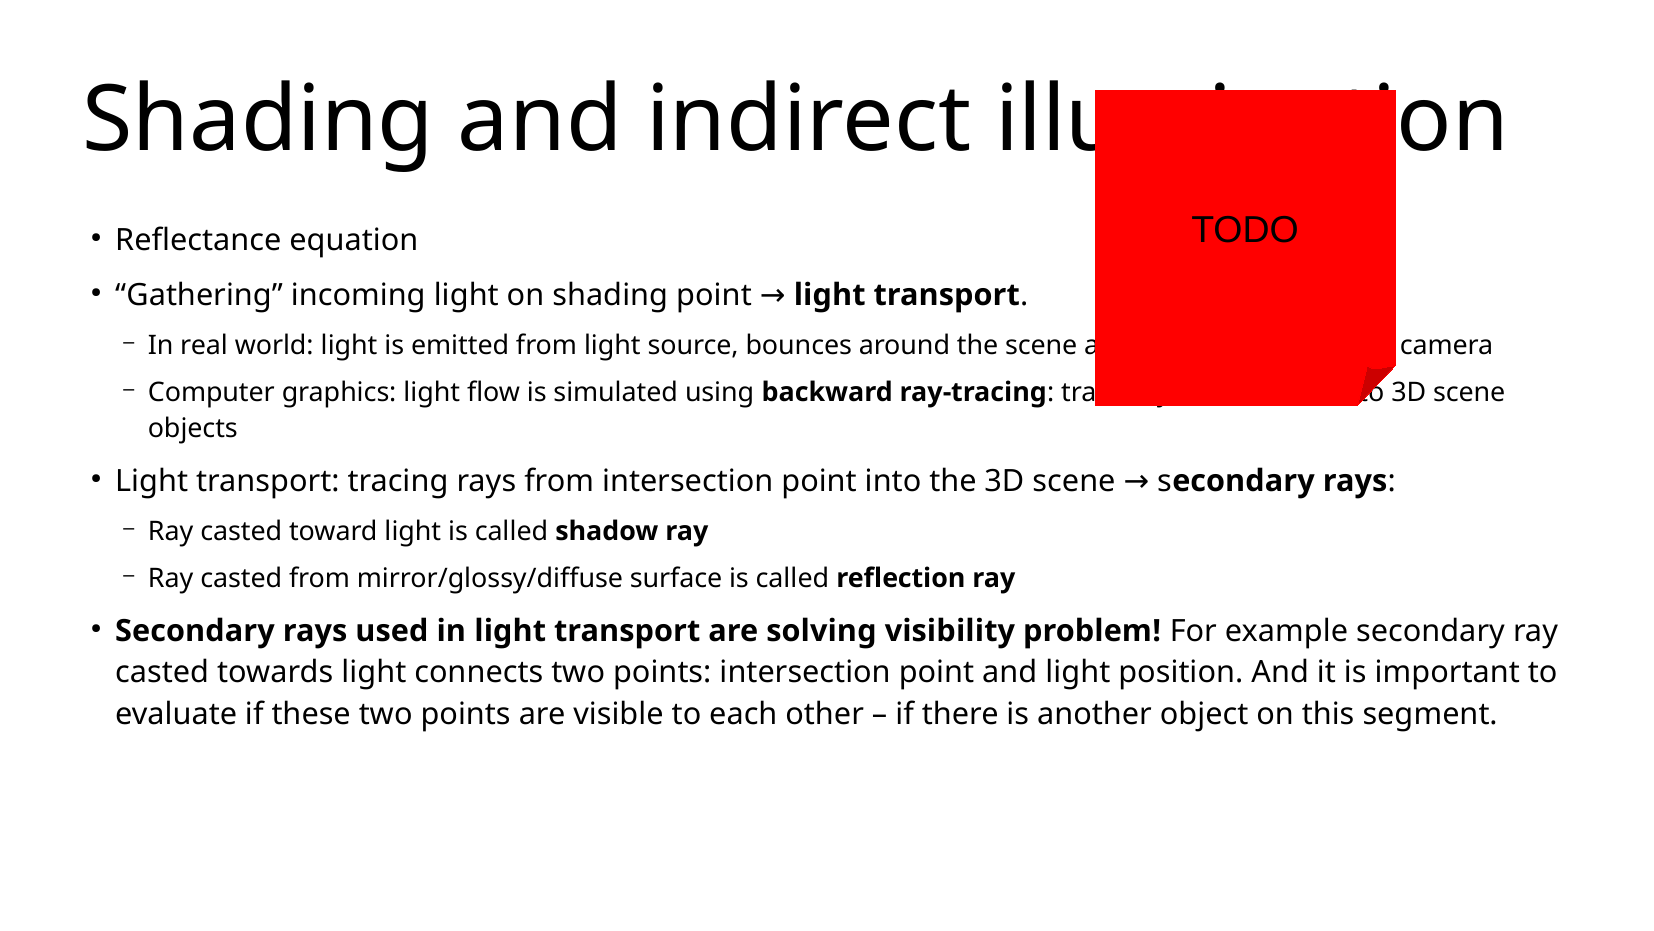

# Shading and indirect illumination
TODO
Reflectance equation
“Gathering” incoming light on shading point → light transport.
In real world: light is emitted from light source, bounces around the scene and small portion enters camera
Computer graphics: light flow is simulated using backward ray-tracing: trace rays from camera to 3D scene objects
Light transport: tracing rays from intersection point into the 3D scene → secondary rays:
Ray casted toward light is called shadow ray
Ray casted from mirror/glossy/diffuse surface is called reflection ray
Secondary rays used in light transport are solving visibility problem! For example secondary ray casted towards light connects two points: intersection point and light position. And it is important to evaluate if these two points are visible to each other – if there is another object on this segment.